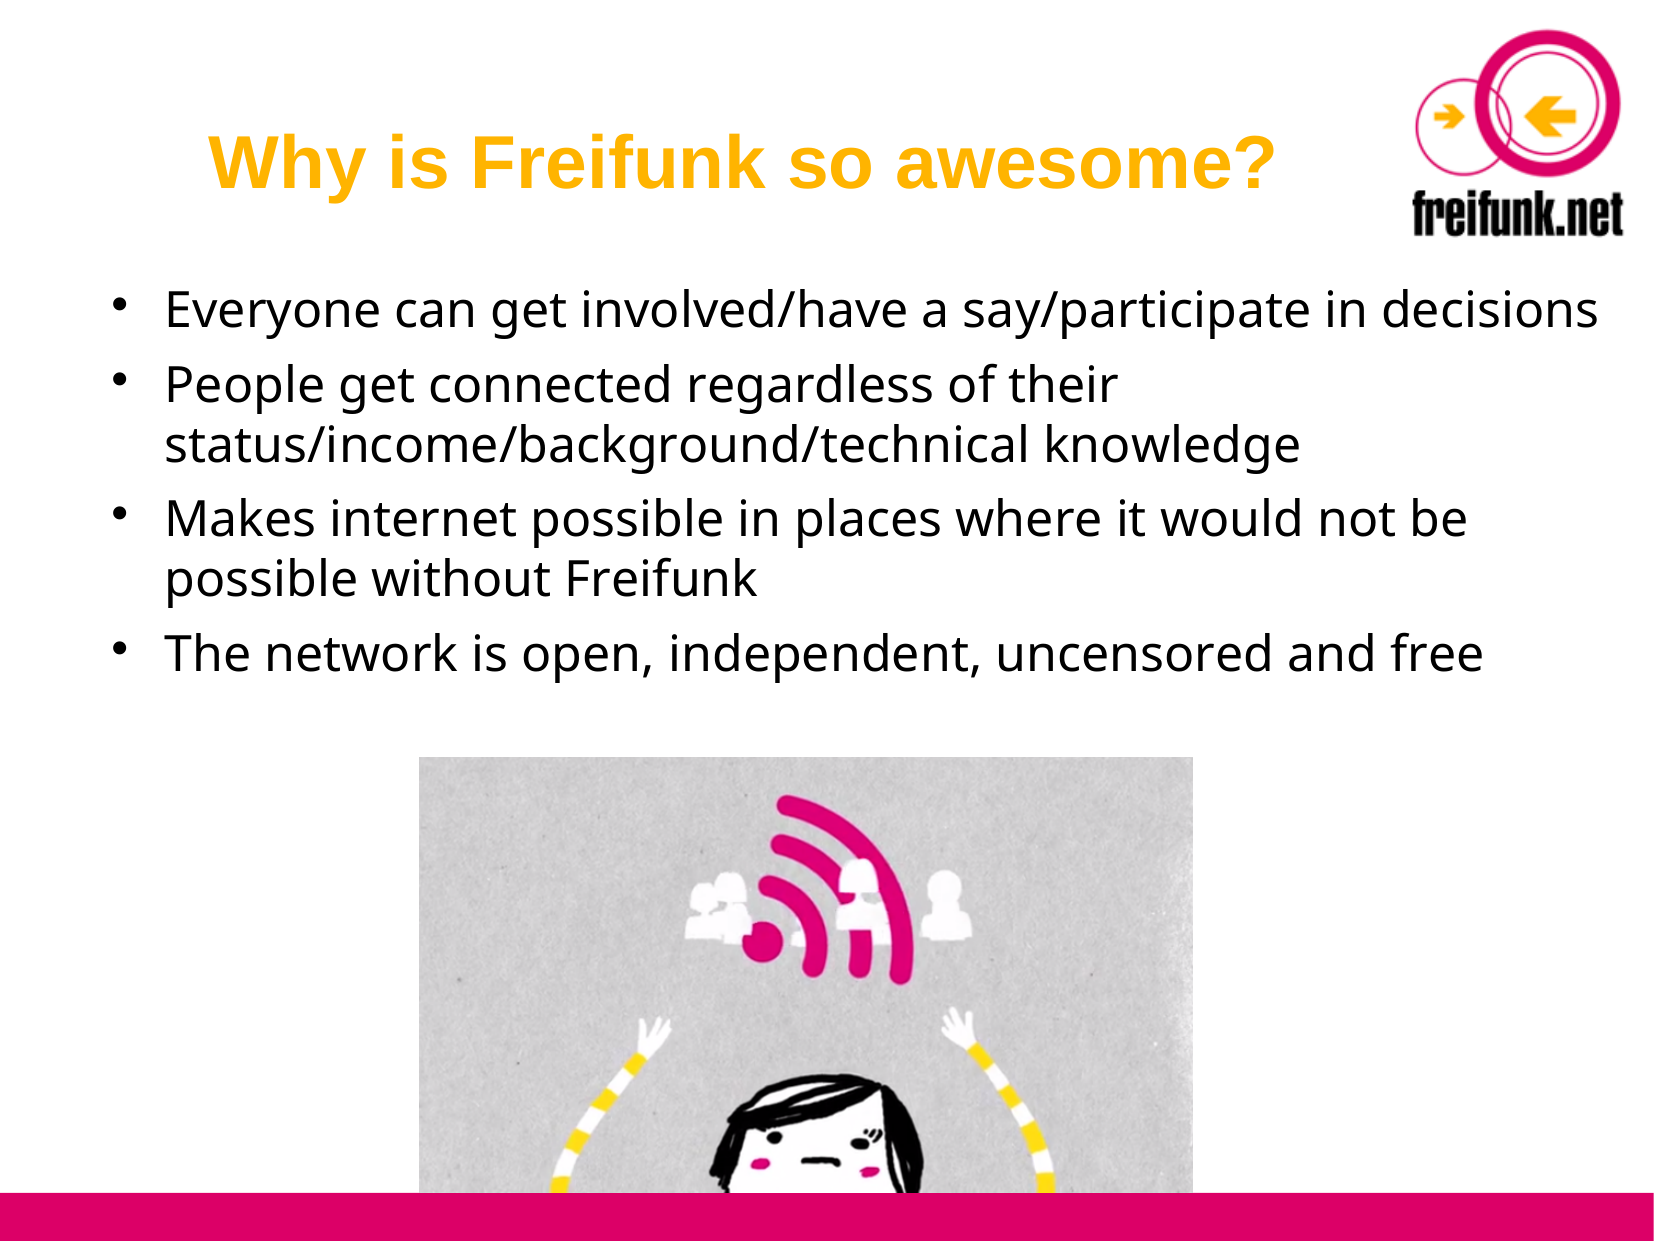

# Why is Freifunk so awesome?
Everyone can get involved/have a say/participate in decisions
People get connected regardless of their status/income/background/technical knowledge
Makes internet possible in places where it would not be possible without Freifunk
The network is open, independent, uncensored and free